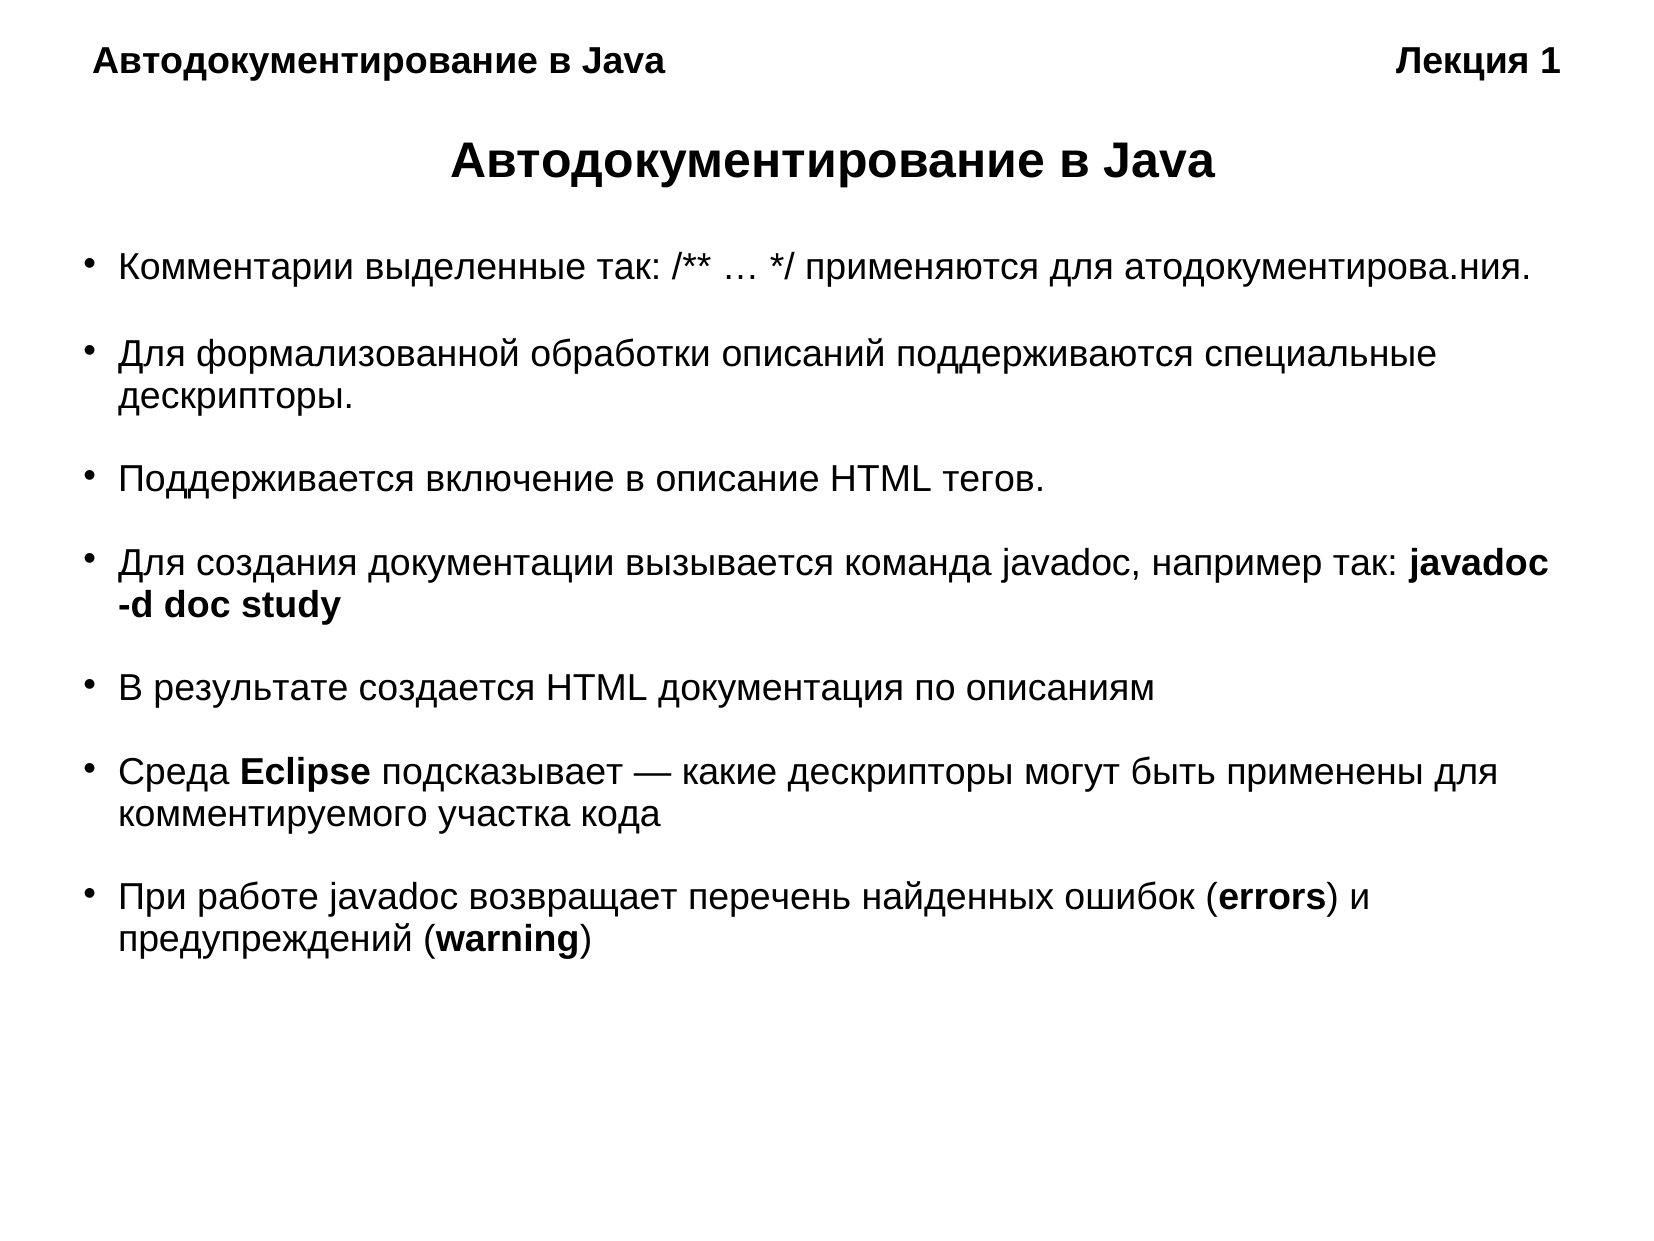

Автодокументирование в Java							Лекция 1
Автодокументирование в Java
Комментарии выделенные так: /** … */ применяются для атодокументирова.ния.
Для формализованной обработки описаний поддерживаются специальные дескрипторы.
Поддерживается включение в описание HTML тегов.
Для создания документации вызывается команда javadoc, например так: javadoc -d doc study
В результате создается HTML документация по описаниям
Среда Eclipse подсказывает — какие дескрипторы могут быть применены для комментируемого участка кода
При работе javadoc возвращает перечень найденных ошибок (errors) и предупреждений (warning)